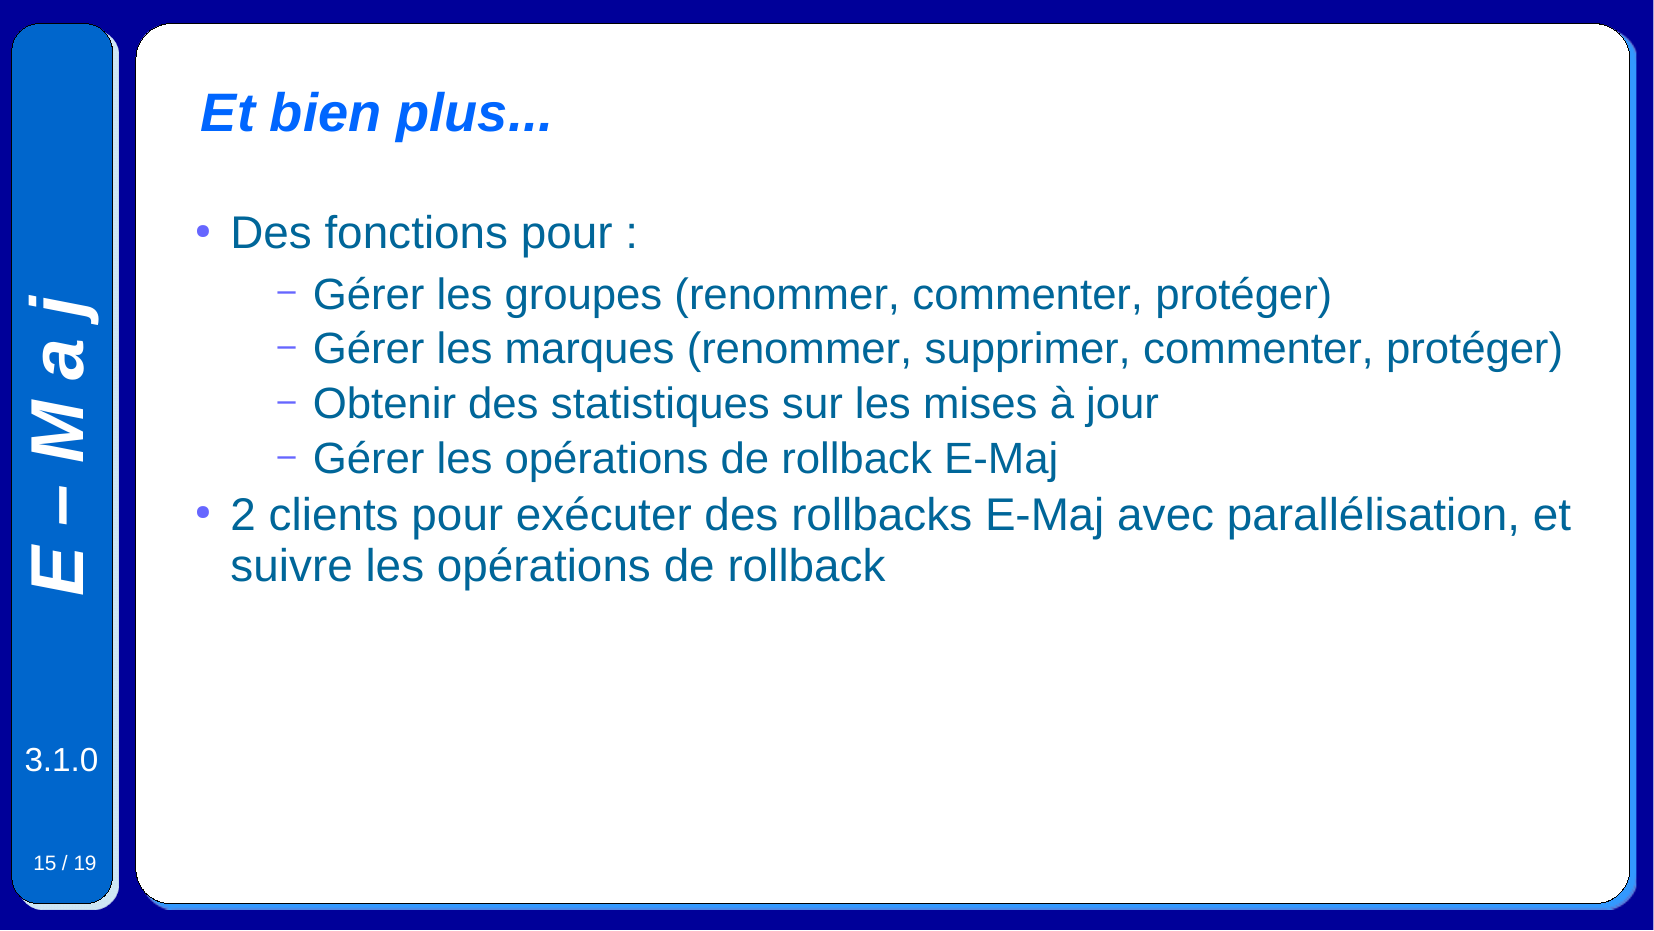

# Et bien plus...
Des fonctions pour :
Gérer les groupes (renommer, commenter, protéger)
Gérer les marques (renommer, supprimer, commenter, protéger)
Obtenir des statistiques sur les mises à jour
Gérer les opérations de rollback E-Maj
2 clients pour exécuter des rollbacks E-Maj avec parallélisation, et suivre les opérations de rollback